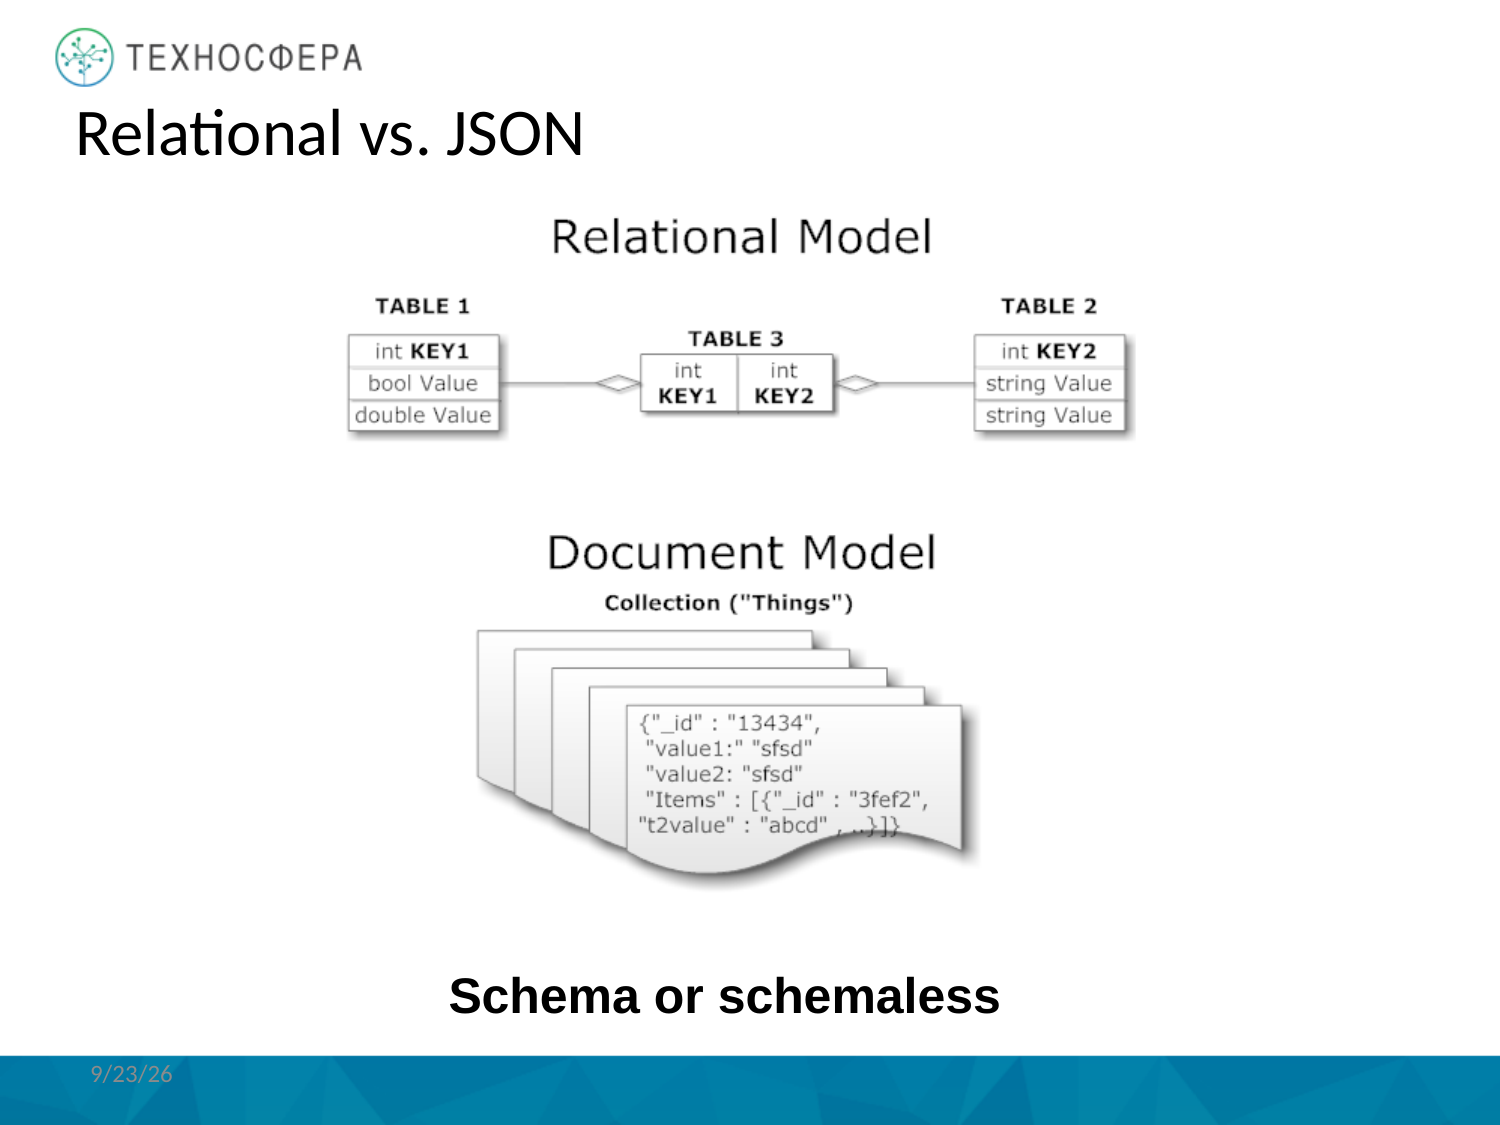

# Relational vs. JSON
Schema or schemaless